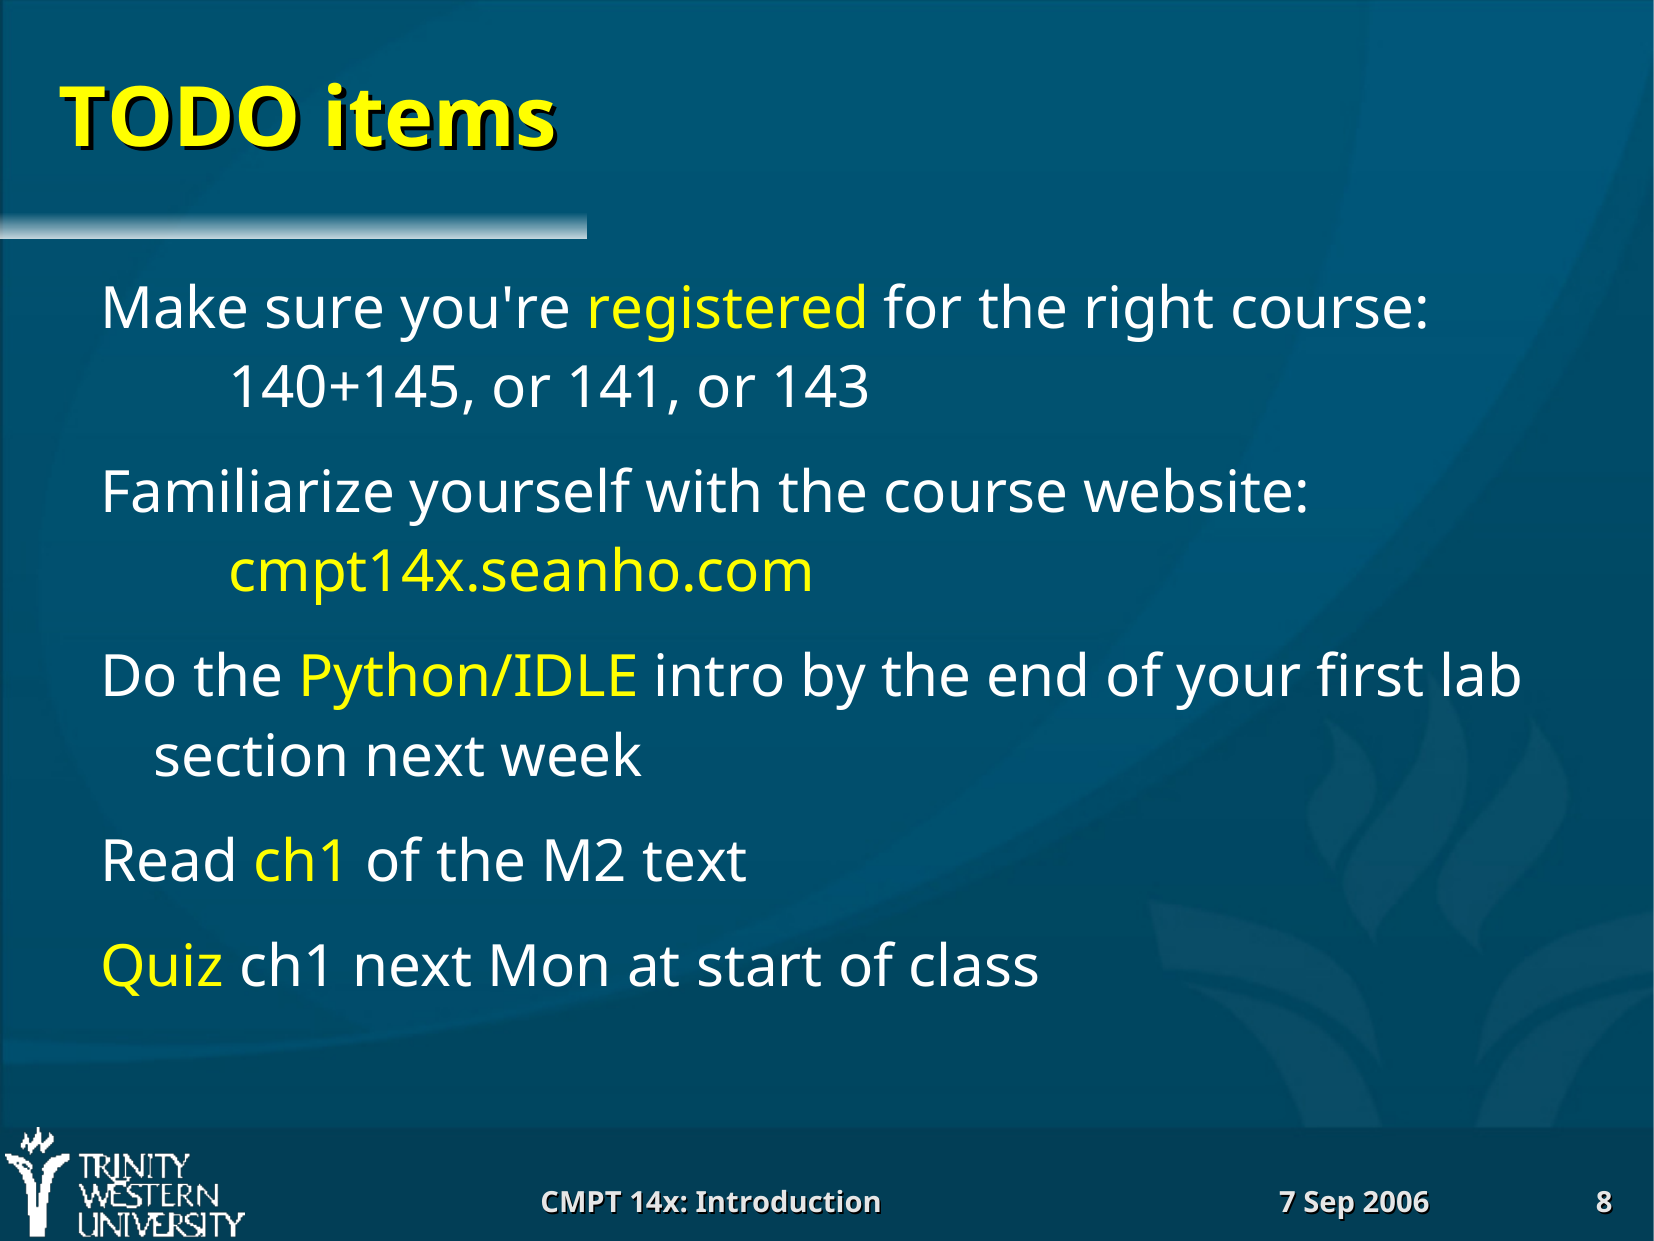

# TODO items
Make sure you're registered for the right course:
	140+145, or 141, or 143
Familiarize yourself with the course website:
	cmpt14x.seanho.com
Do the Python/IDLE intro by the end of your first lab section next week
Read ch1 of the M2 text
Quiz ch1 next Mon at start of class
CMPT 14x: Introduction
7 Sep 2006
8